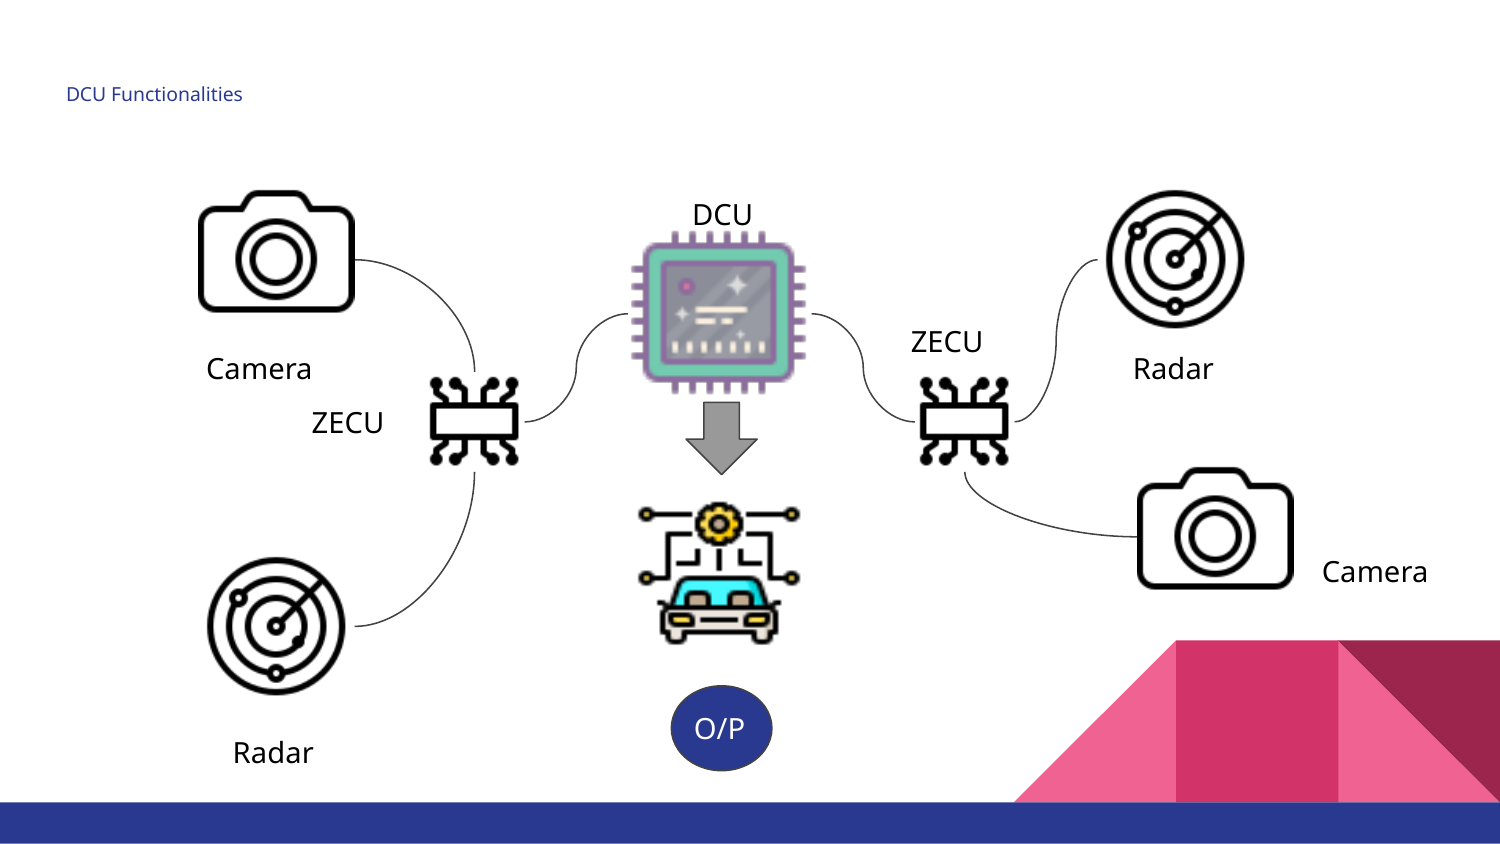

# DCU Functionalities
 DCU
ZECU
Camera
Radar
ZECU
Camera
 O/P
Radar